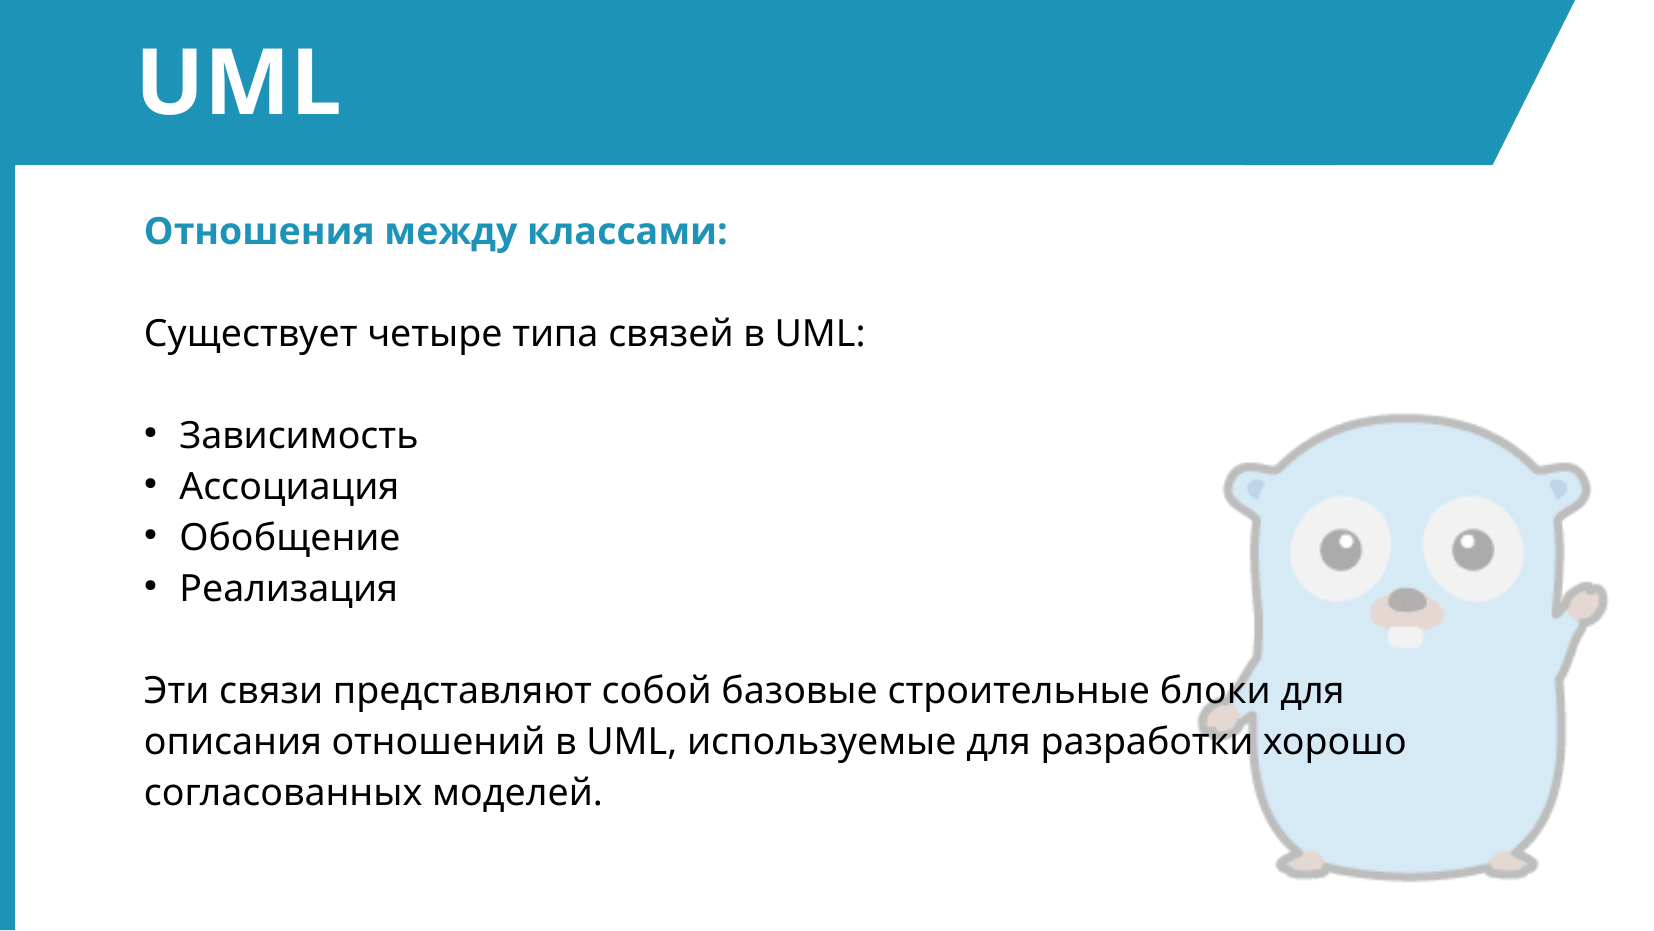

# UML
Отношения между классами:
Существует четыре типа связей в UML:
Зависимость
Ассоциация
Обобщение
Реализация
Эти связи представляют собой базовые строительные блоки для описания отношений в UML, используемые для разработки хорошо согласованных моделей.